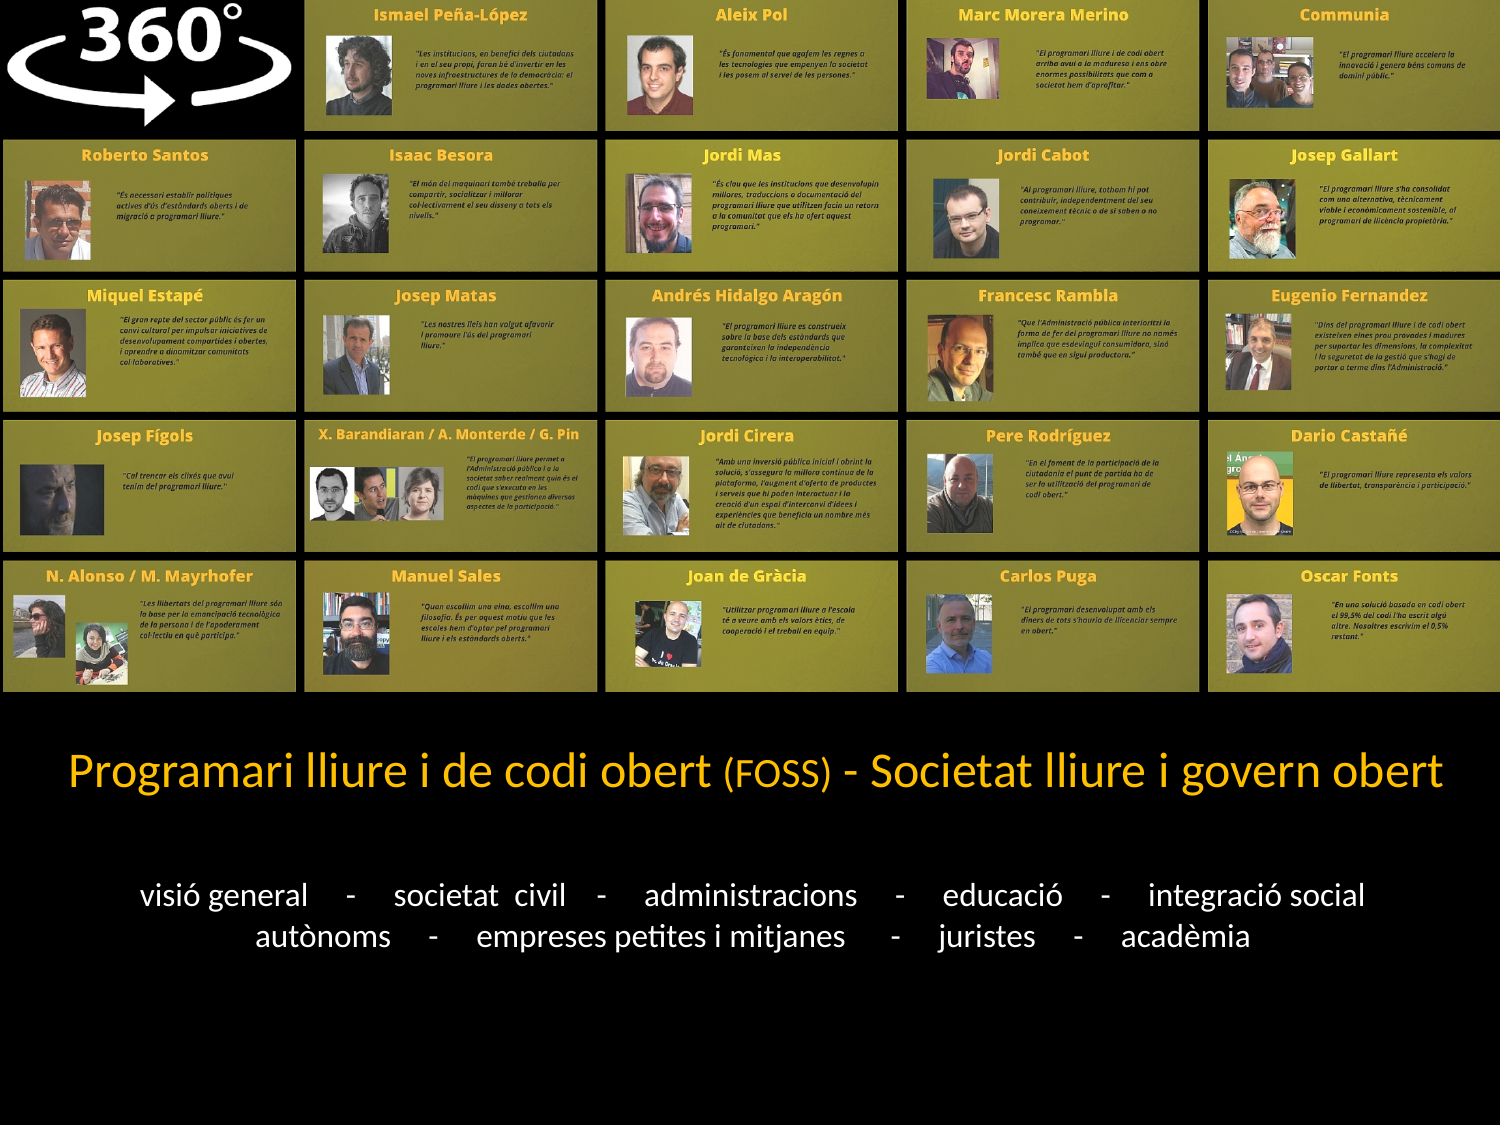

Programari lliure i de codi obert (FOSS) - Societat lliure i govern obert
 visió general - societat civil - administracions - educació - integració social
 autònoms - empreses petites i mitjanes - juristes - acadèmia